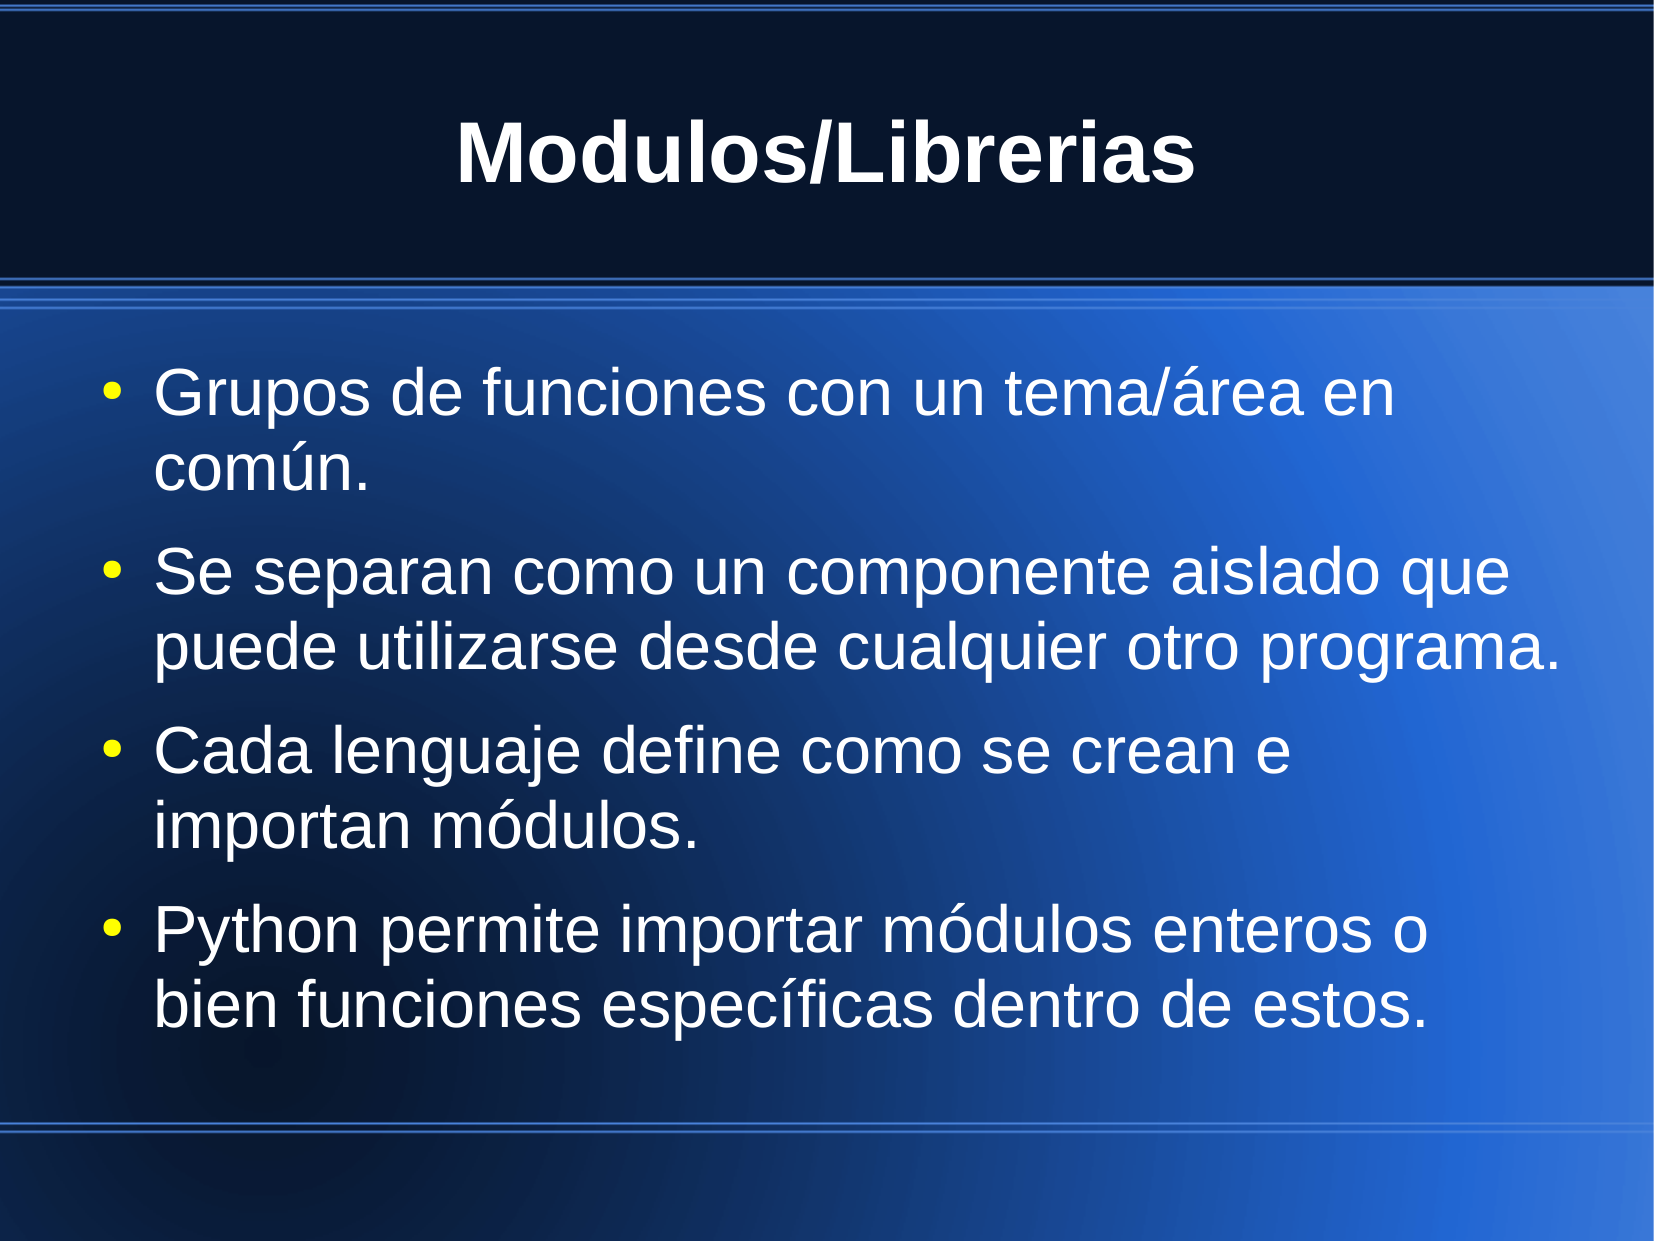

# Modulos/Librerias
Grupos de funciones con un tema/área en común.
Se separan como un componente aislado que puede utilizarse desde cualquier otro programa.
Cada lenguaje define como se crean e importan módulos.
Python permite importar módulos enteros o bien funciones específicas dentro de estos.